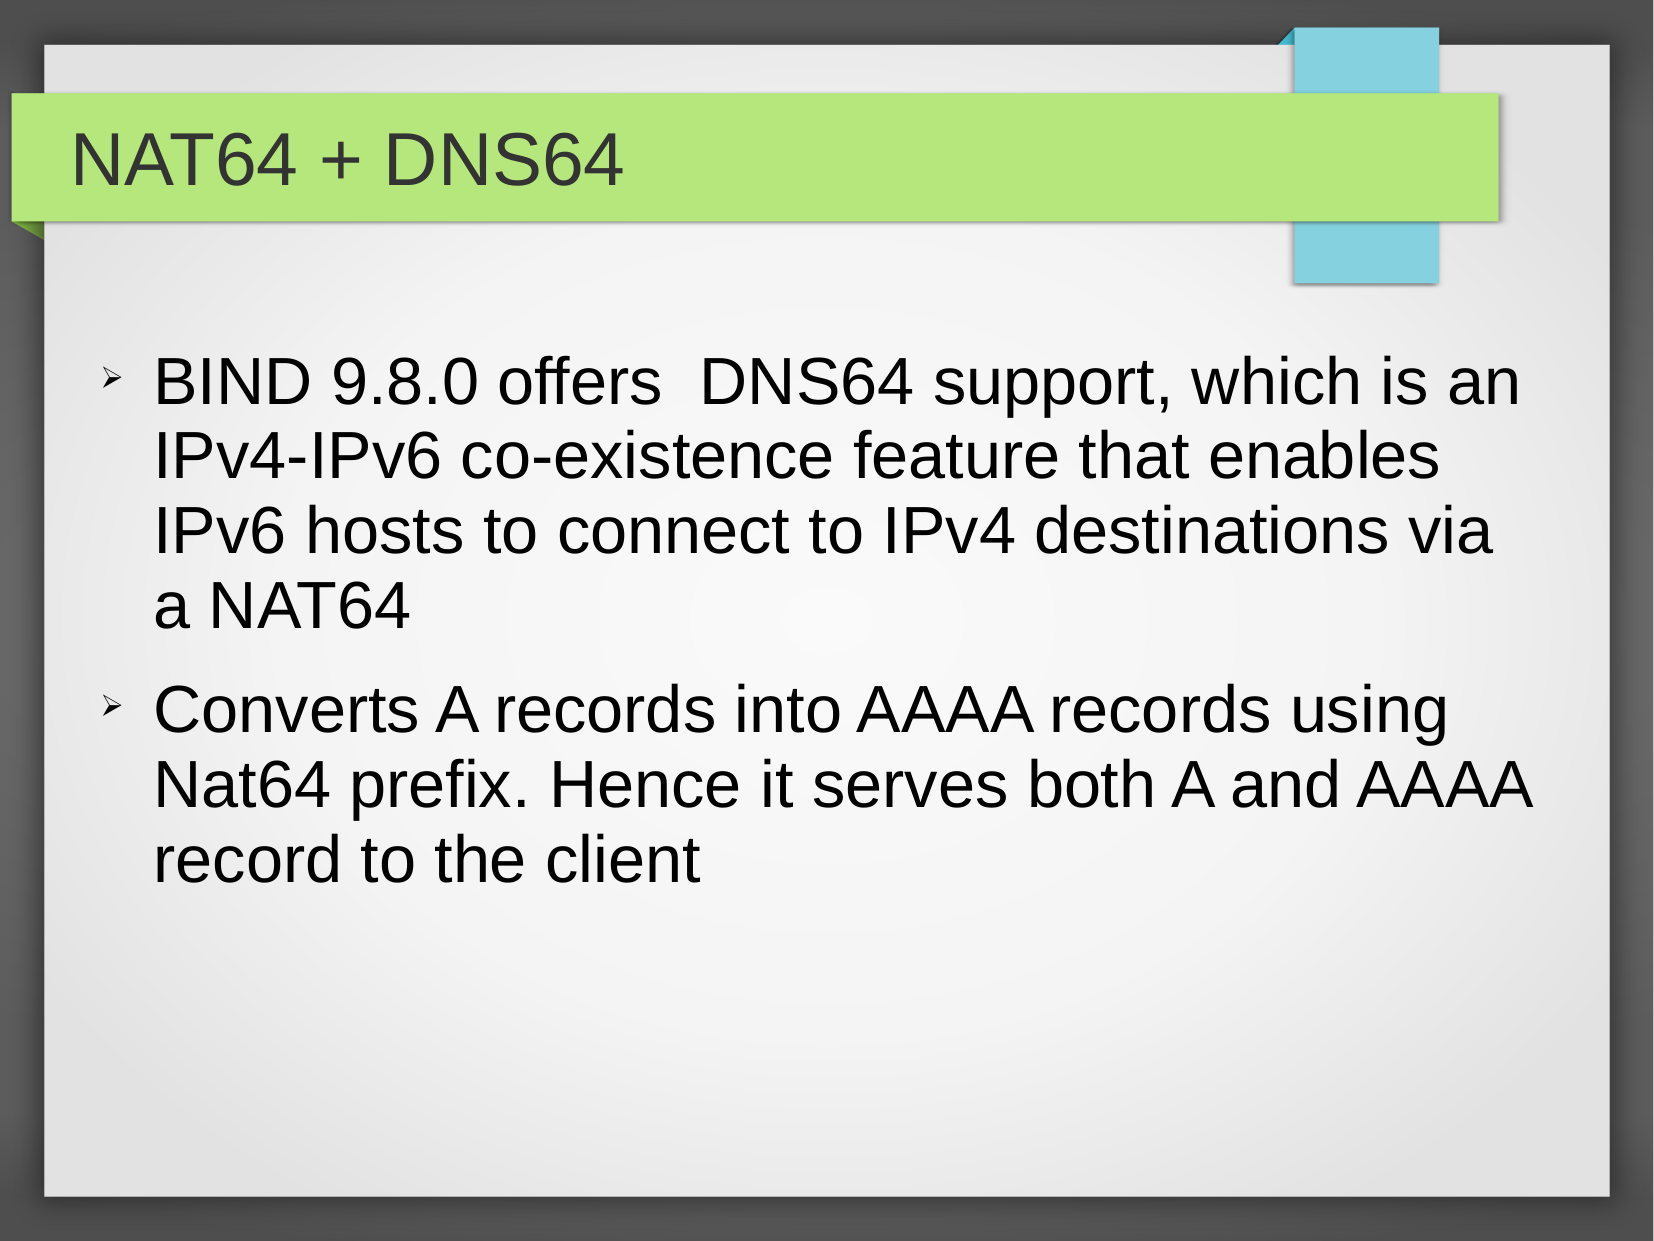

# NAT64 + DNS64
BIND 9.8.0 offers DNS64 support, which is an IPv4-IPv6 co-existence feature that enables IPv6 hosts to connect to IPv4 destinations via a NAT64
Converts A records into AAAA records using Nat64 prefix. Hence it serves both A and AAAA record to the client